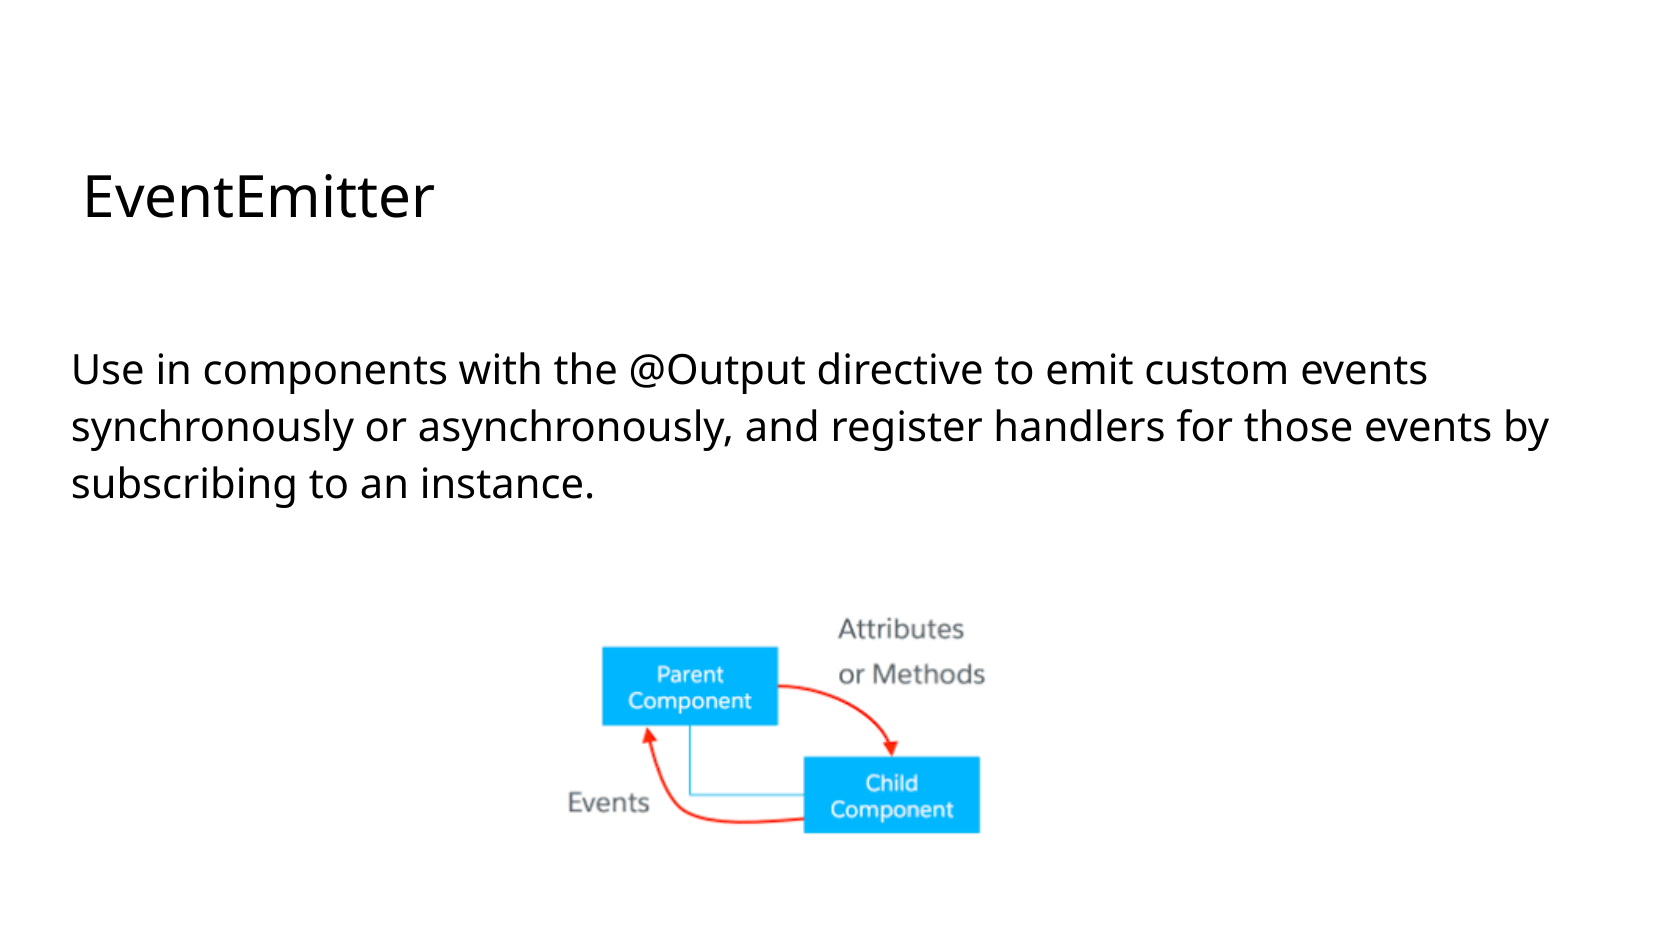

# EventEmitter
Use in components with the @Output directive to emit custom events synchronously or asynchronously, and register handlers for those events by subscribing to an instance.